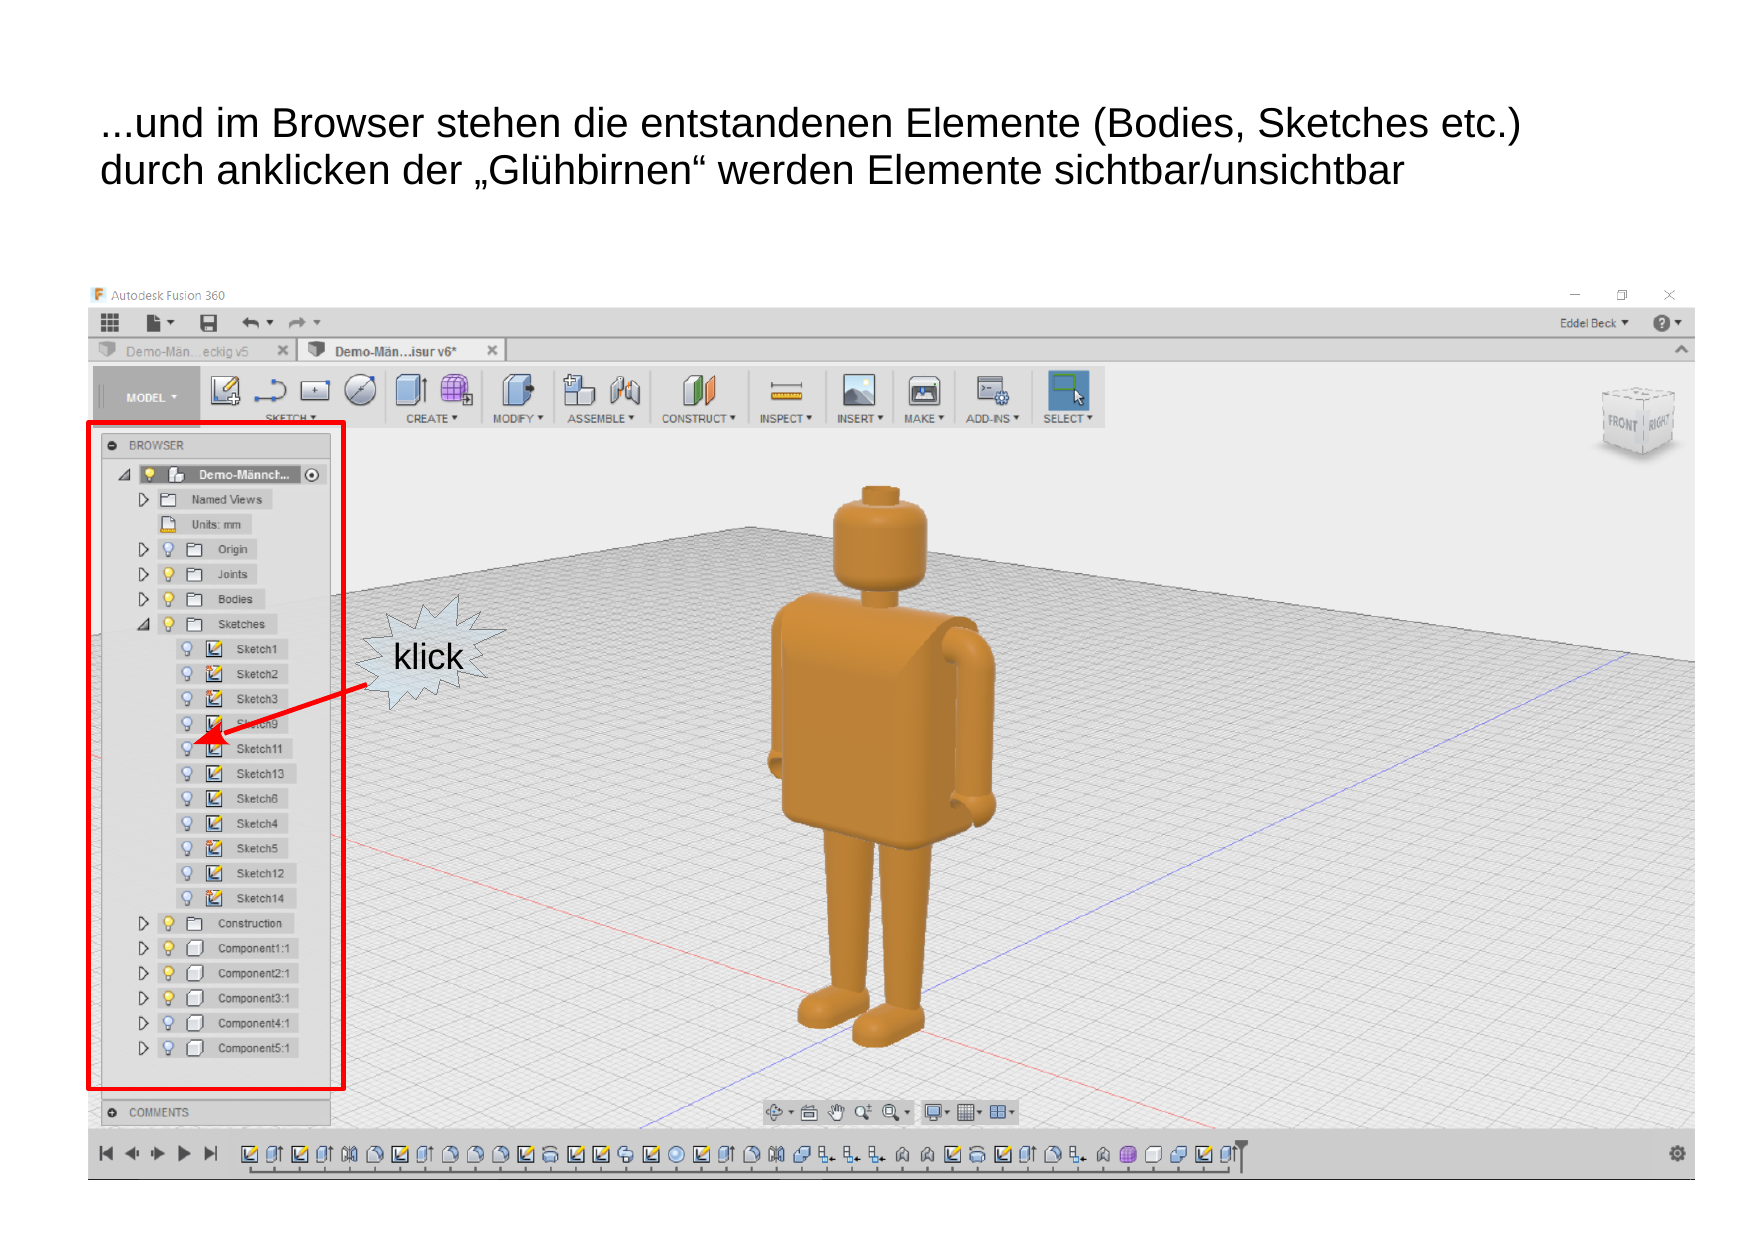

# ...und im Browser stehen die entstandenen Elemente (Bodies, Sketches etc.) durch anklicken der „Glühbirnen“ werden Elemente sichtbar/unsichtbar
klick